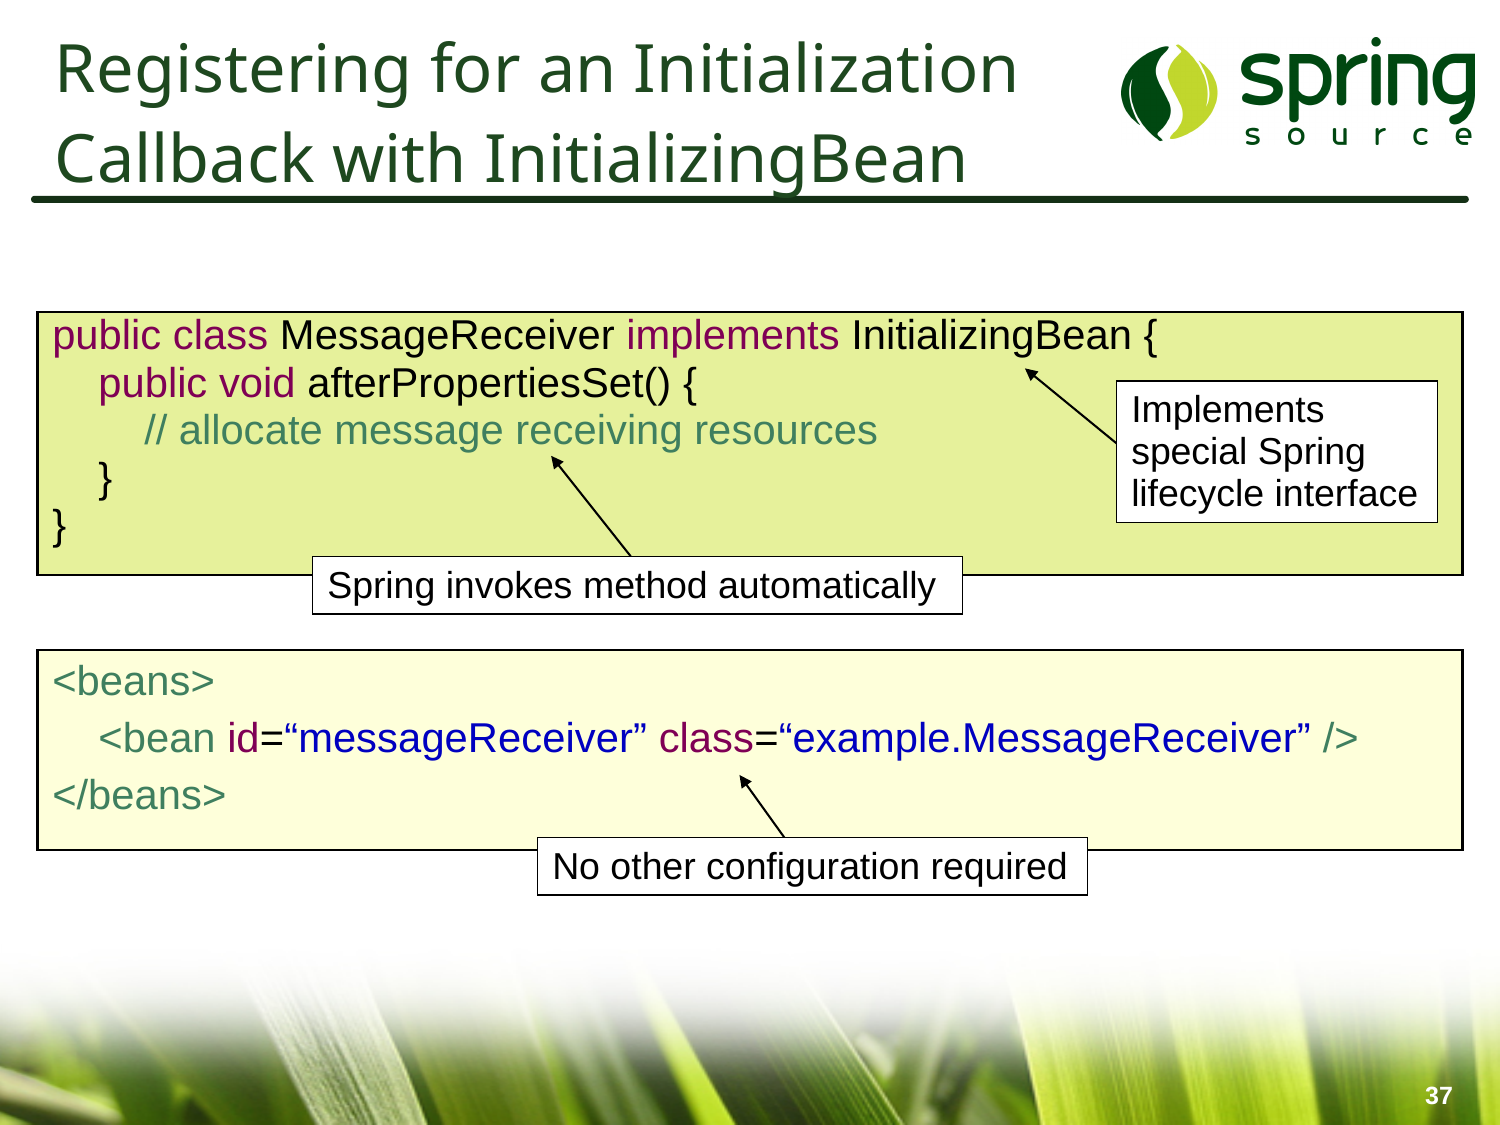

# Registering for an Initialization Callback with InitializingBean
public class MessageReceiver implements InitializingBean {
 public void afterPropertiesSet() {
 // allocate message receiving resources
 }
}
Implements
special Spring
lifecycle interface
Spring invokes method automatically
<beans>
 <bean id=“messageReceiver” class=“example.MessageReceiver” />
</beans>
No other configuration required